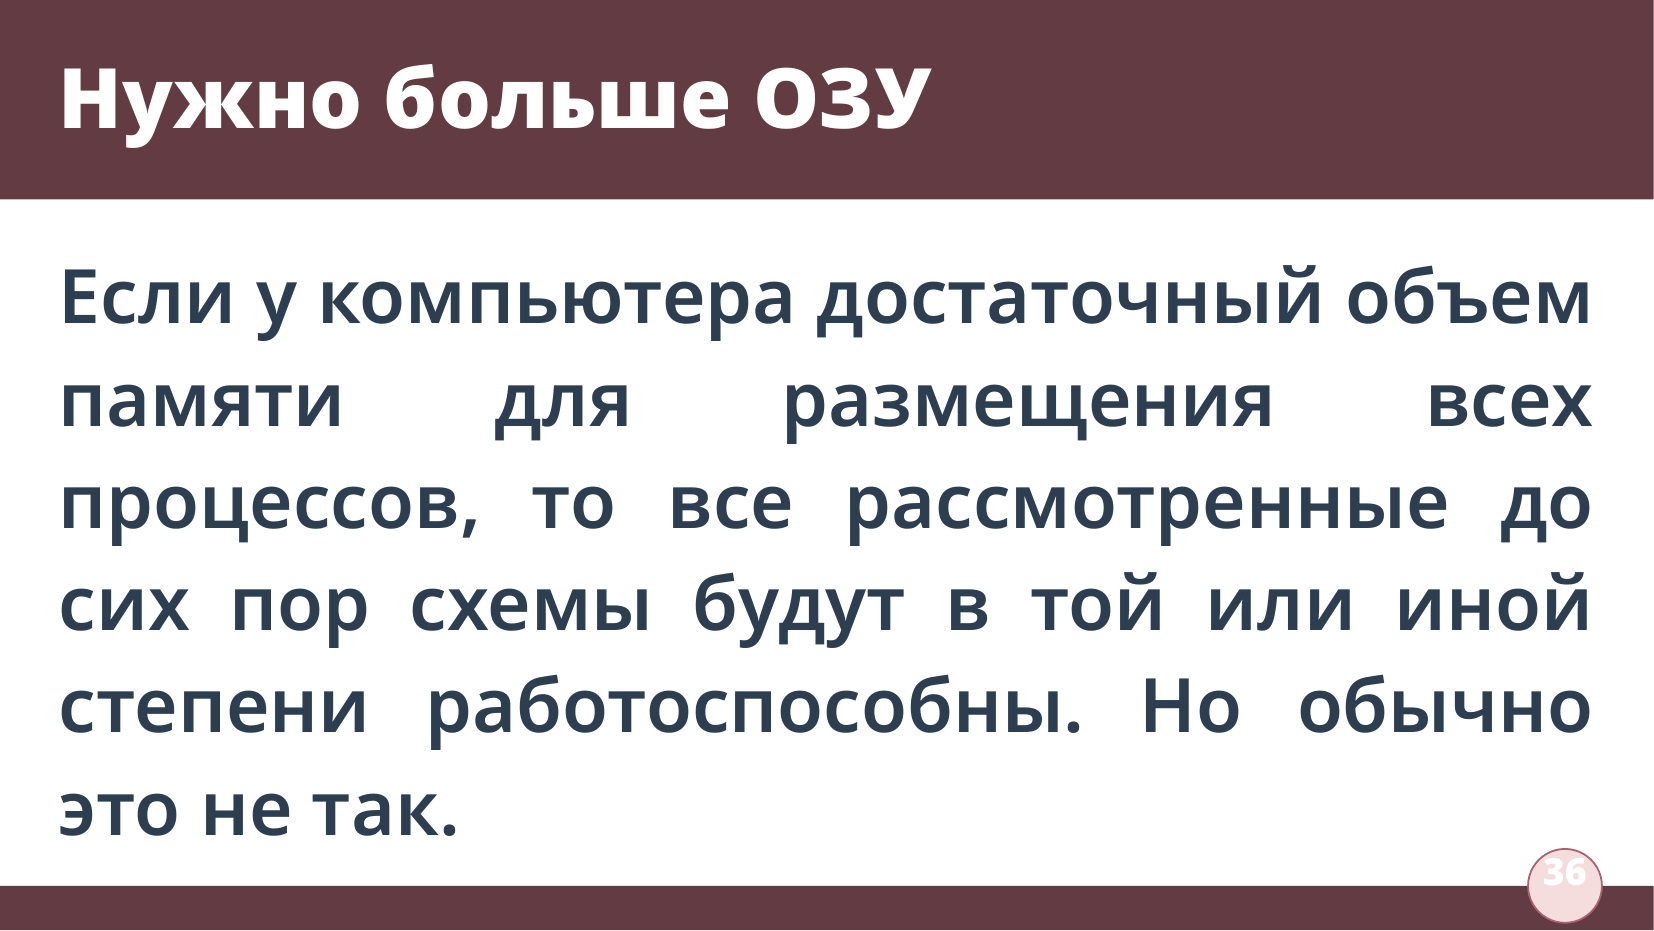

# Нужно больше ОЗУ
Если у компьютера достаточный объем памяти для размещения всех процессов, то все рассмотренные до сих пор схемы будут в той или иной степени работоспособны. Но обычно это не так.